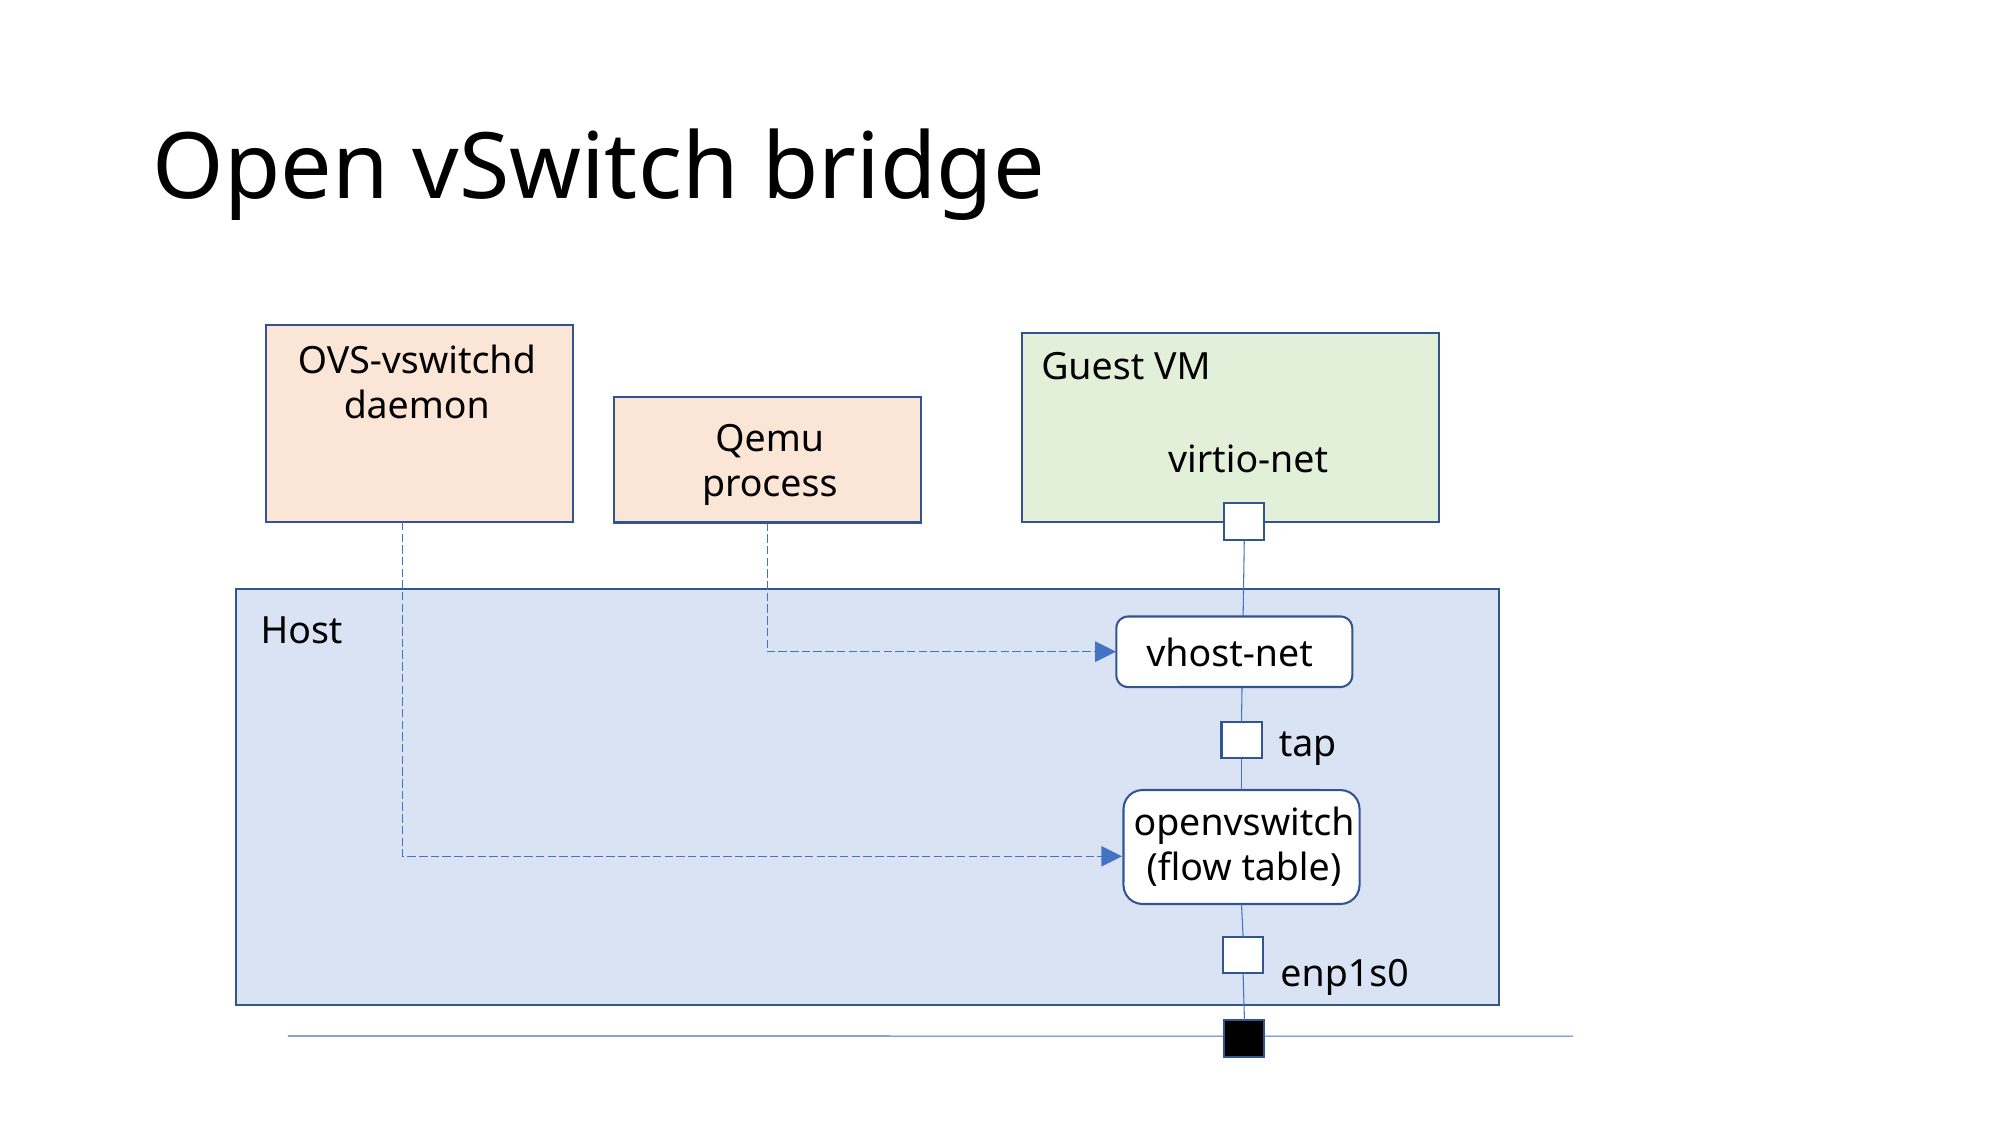

# Open vSwitch bridge
OVS-vswitchd
daemon
Guest VM
Qemu process
virtio-net
Host
vhost-net
tap
openvswitch
(flow table)
enp1s0